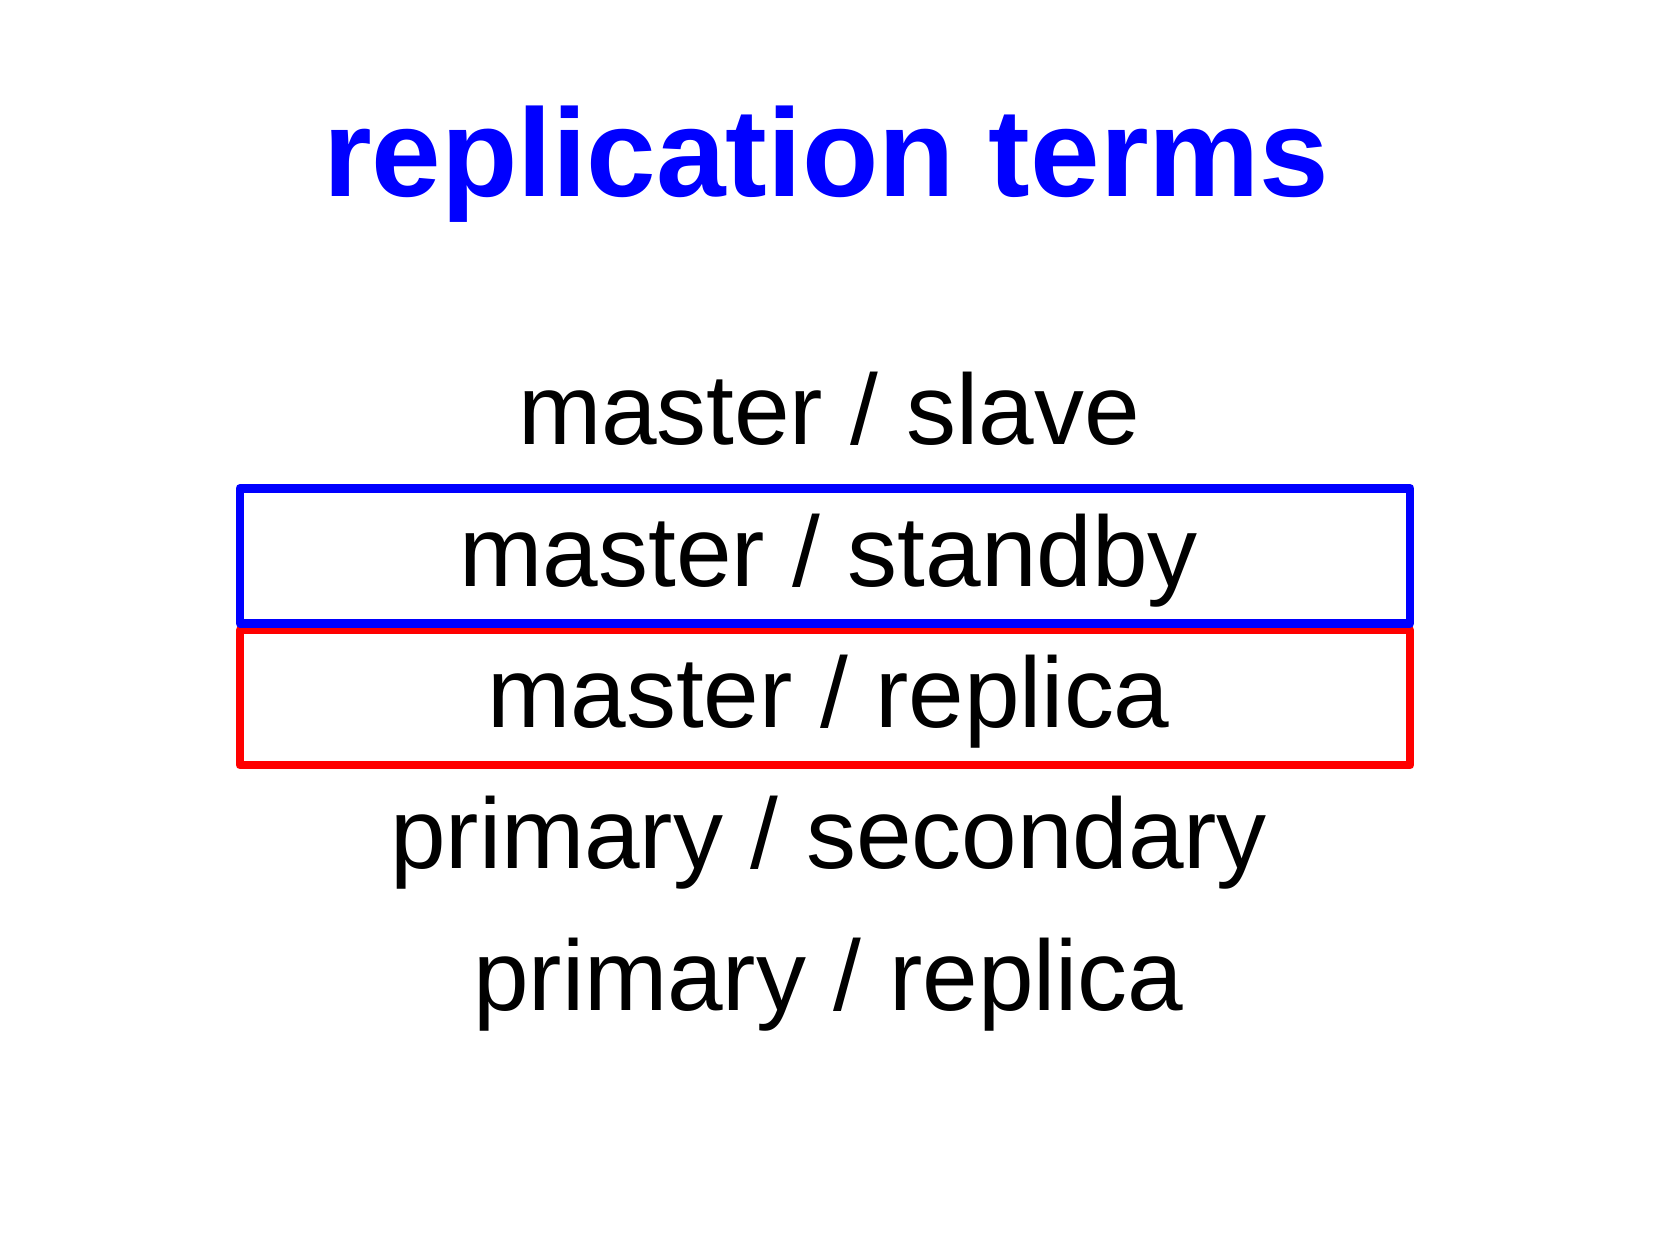

# replication terms
master / slave
master / standby
master / replica
primary / secondary
primary / replica